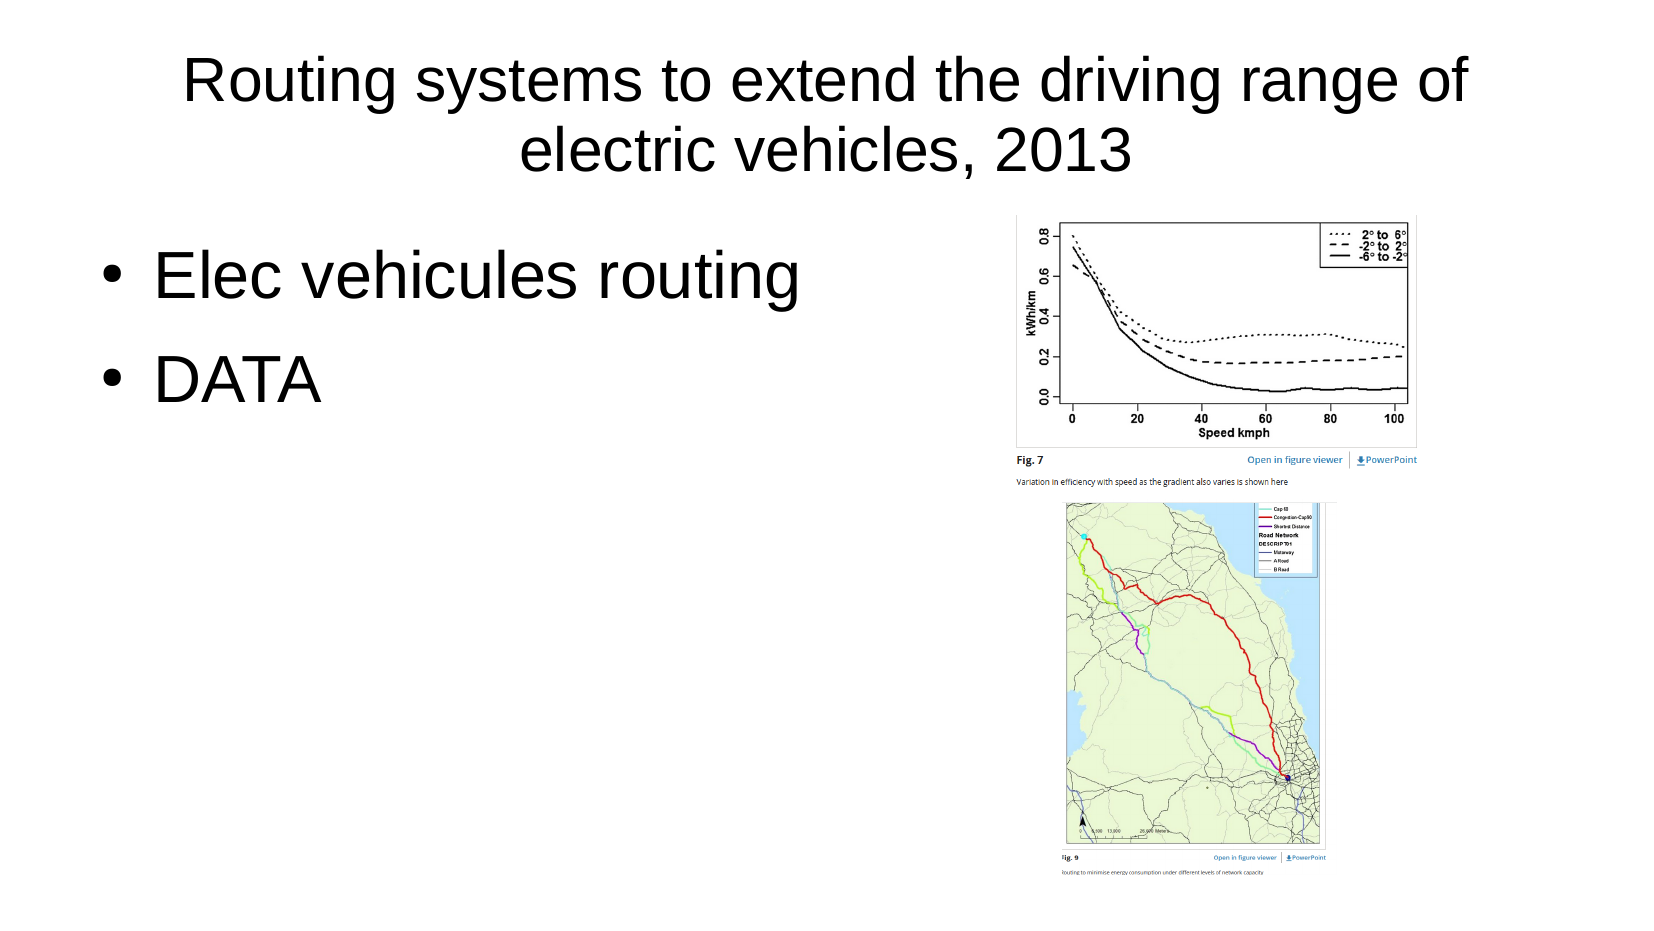

Routing systems to extend the driving range of electric vehicles, 2013
# Elec vehicules routing
DATA